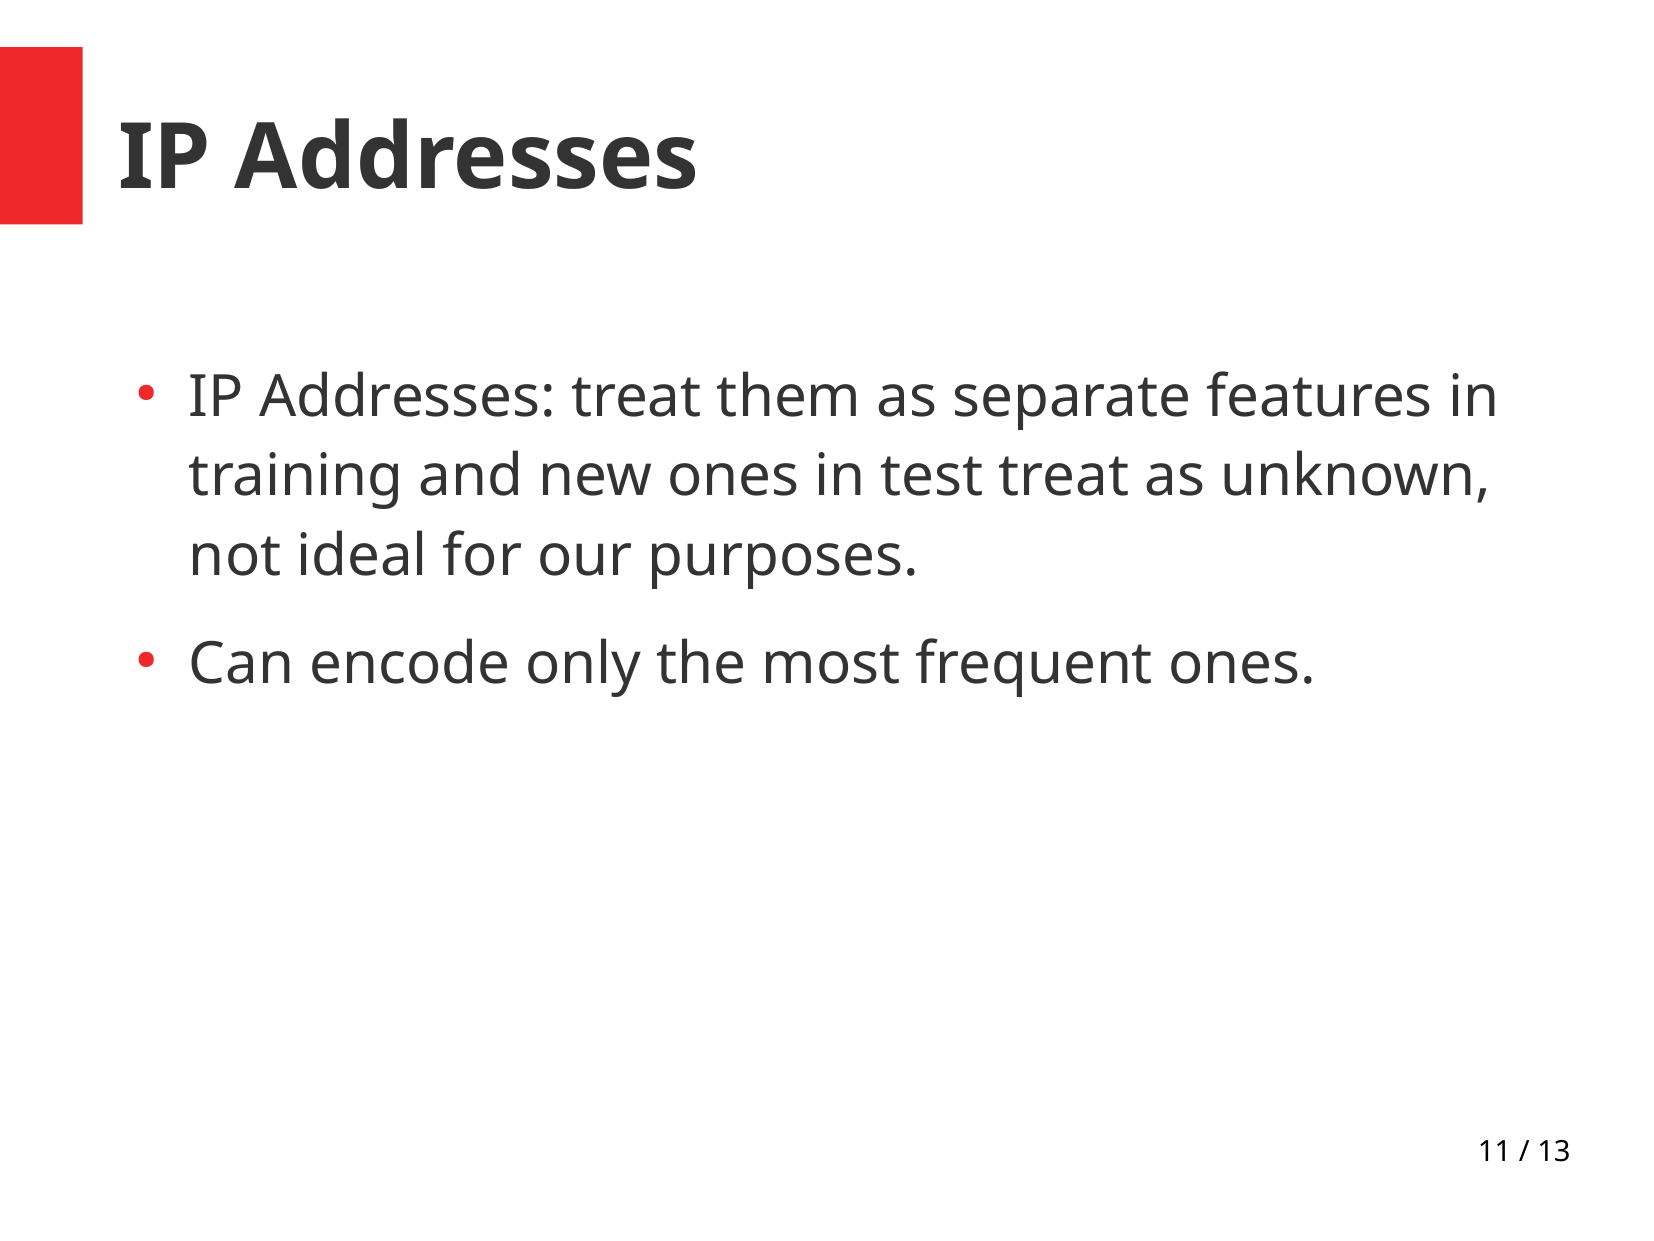

# IP Addresses
IP Addresses: treat them as separate features in training and new ones in test treat as unknown, not ideal for our purposes.
Can encode only the most frequent ones.
11